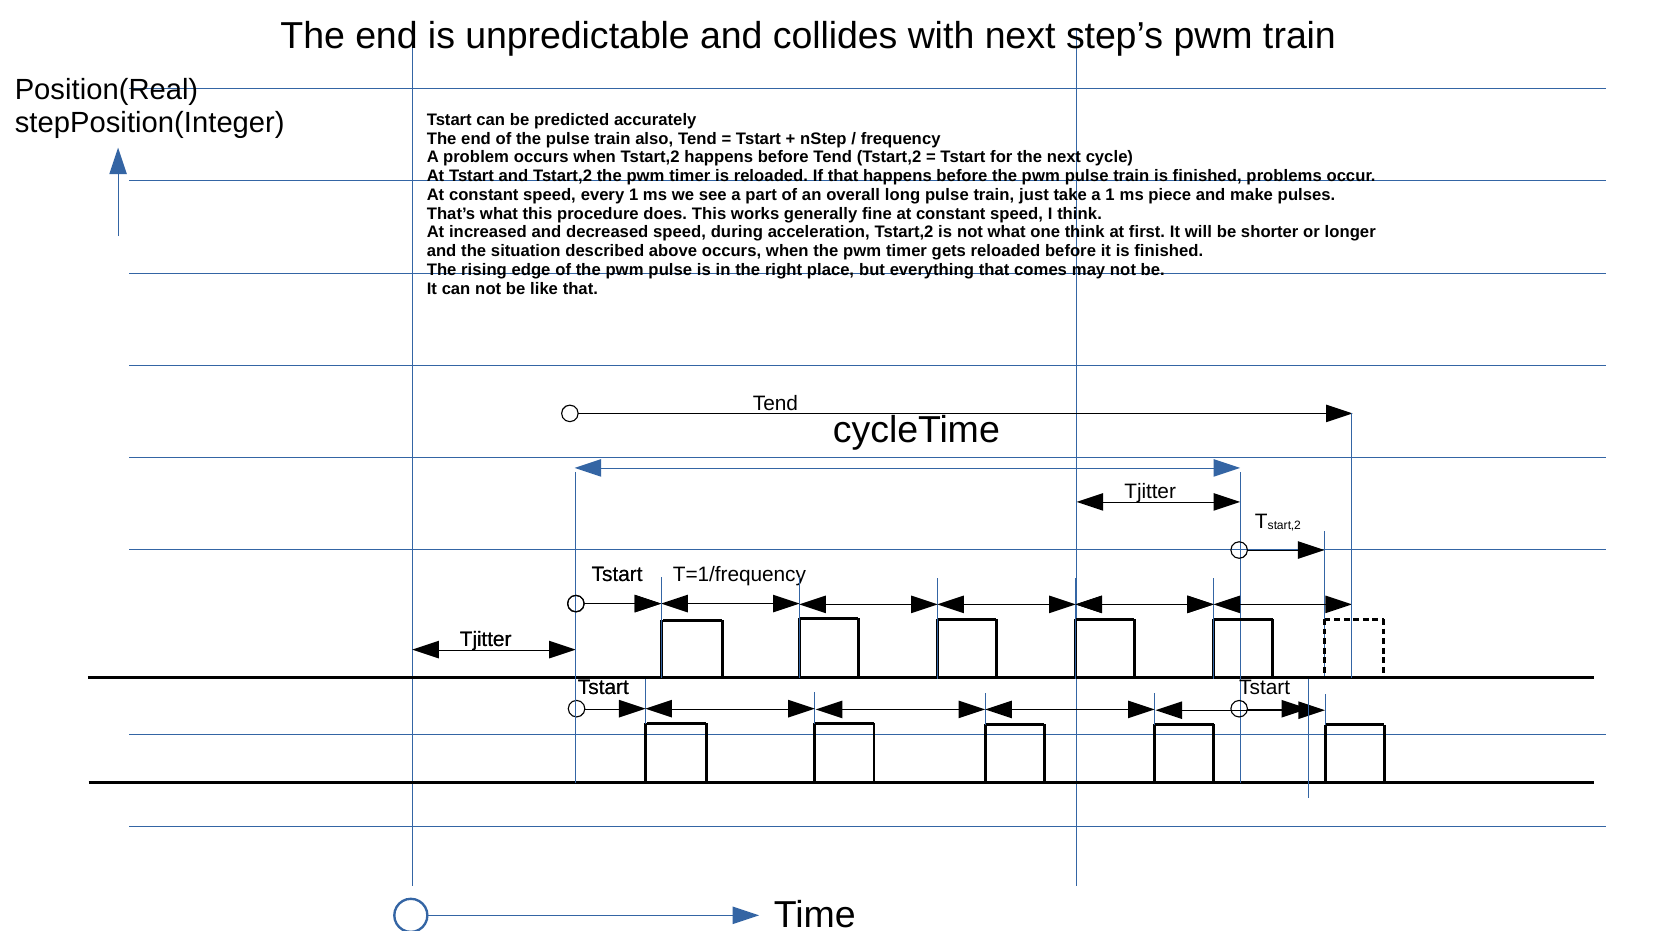

The end is unpredictable and collides with next step’s pwm train
Position(Real)
stepPosition(Integer)
Tstart can be predicted accurately
The end of the pulse train also, Tend = Tstart + nStep / frequency
A problem occurs when Tstart,2 happens before Tend (Tstart,2 = Tstart for the next cycle)
At Tstart and Tstart,2 the pwm timer is reloaded. If that happens before the pwm pulse train is finished, problems occur.
At constant speed, every 1 ms we see a part of an overall long pulse train, just take a 1 ms piece and make pulses.
That’s what this procedure does. This works generally fine at constant speed, I think.
At increased and decreased speed, during acceleration, Tstart,2 is not what one think at first. It will be shorter or longer
and the situation described above occurs, when the pwm timer gets reloaded before it is finished.
The rising edge of the pwm pulse is in the right place, but everything that comes may not be.
It can not be like that.
Tend
cycleTime
Tjitter
Tstart,2
Tstart
Tstart
T=1/frequency
Tjitter
Tjitter
Tstart
Tstart
Tstart
Time